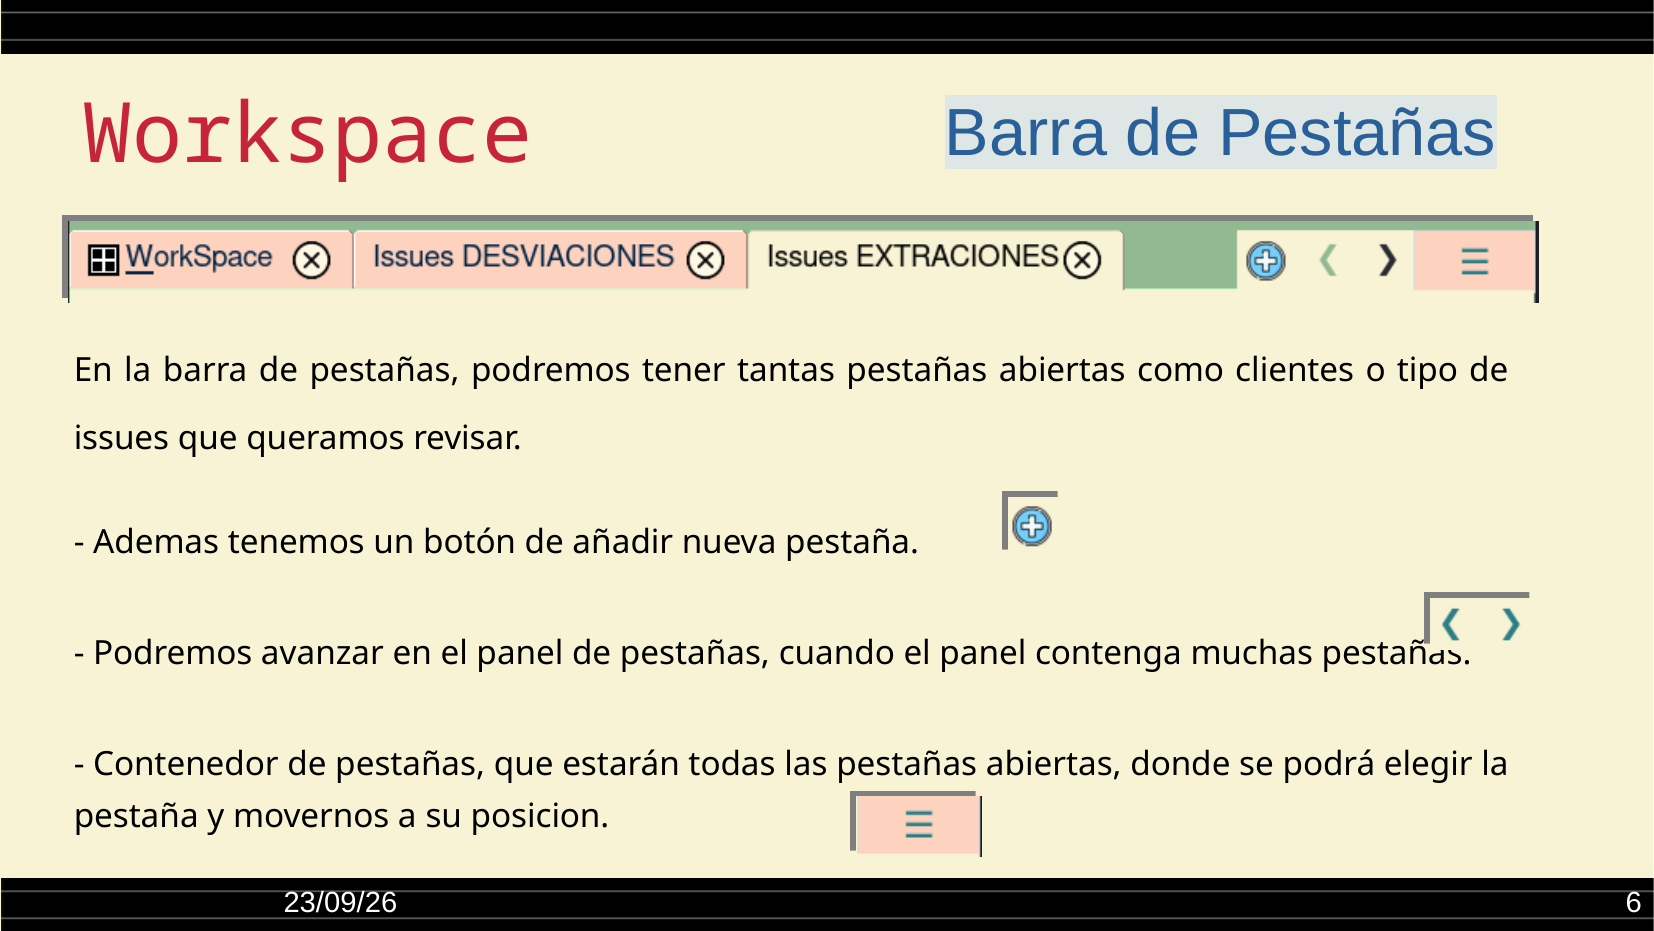

# Workspace
Barra de Pestañas
En la barra de pestañas, podremos tener tantas pestañas abiertas como clientes o tipo de issues que queramos revisar.
- Ademas tenemos un botón de añadir nueva pestaña.
- Podremos avanzar en el panel de pestañas, cuando el panel contenga muchas pestañas.
- Contenedor de pestañas, que estarán todas las pestañas abiertas, donde se podrá elegir la pestaña y movernos a su posicion.